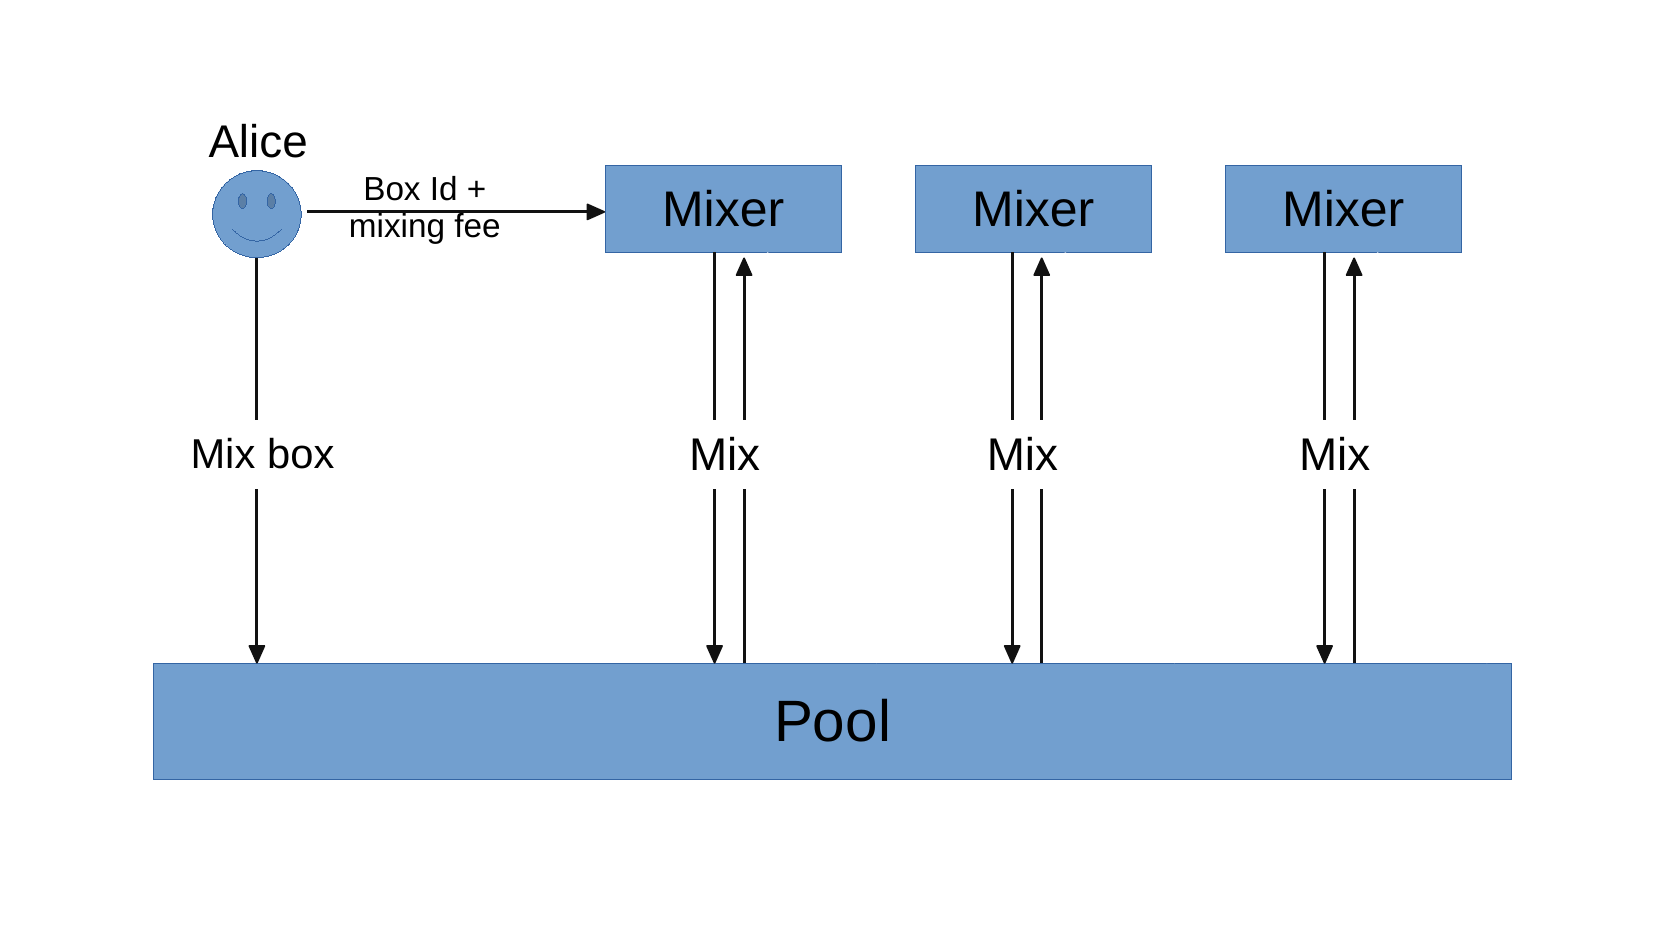

Alice
Mixer
Mixer
Mixer
Box Id +
mixing fee
Mix box
Mix
Mix
Mix
Pool